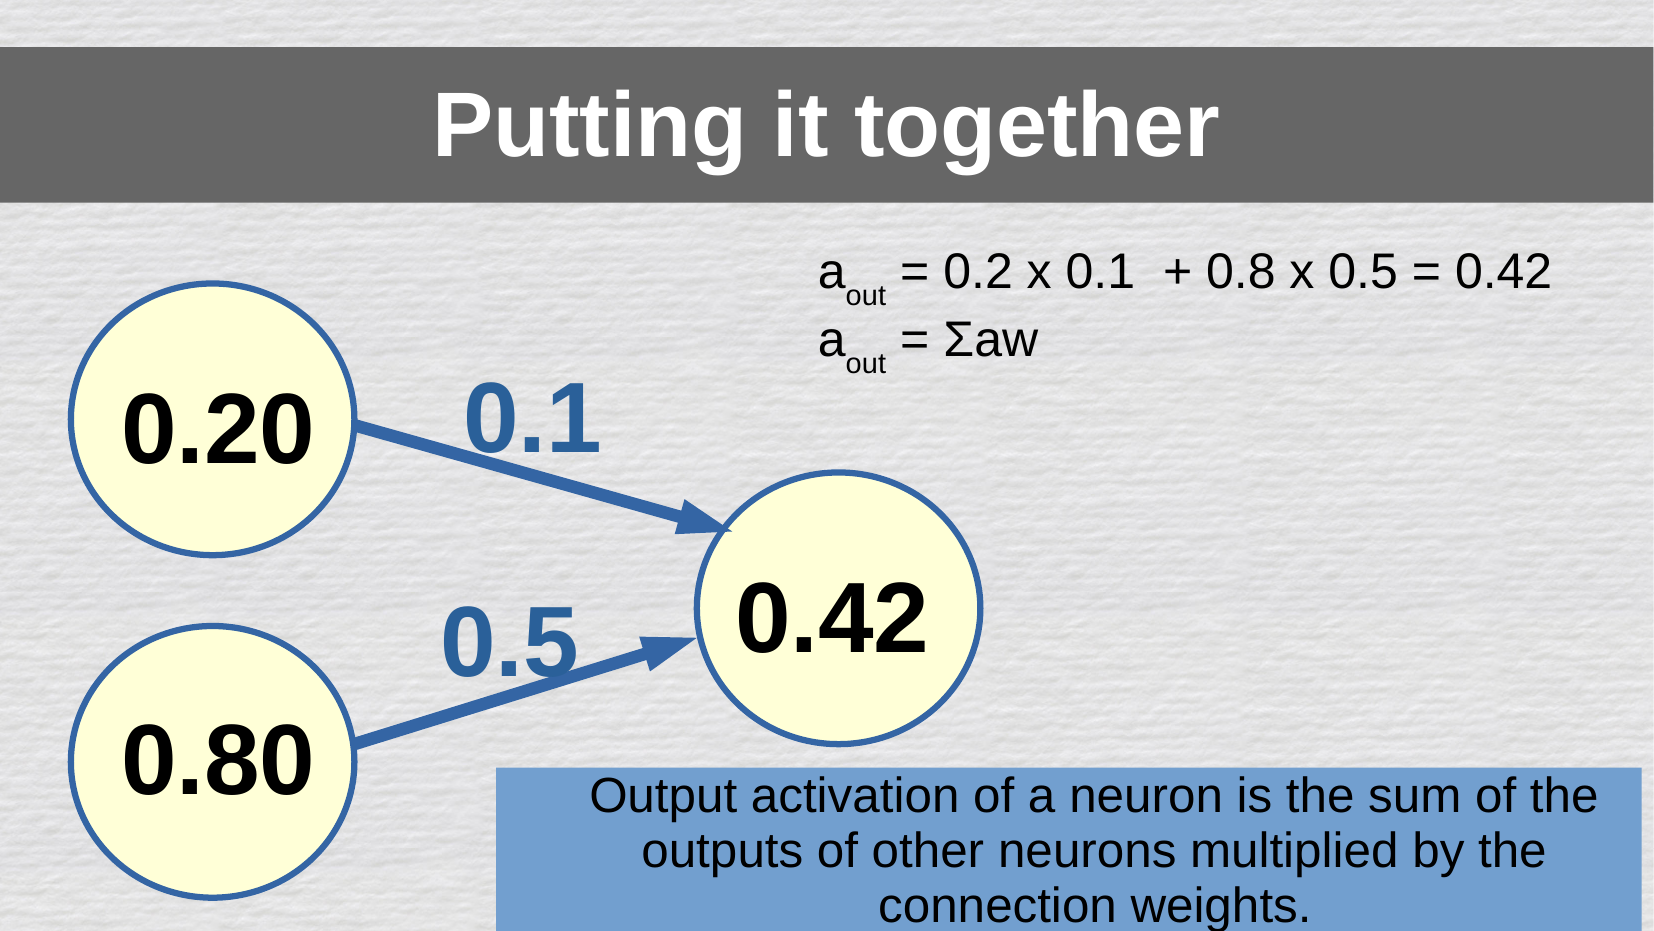

# Putting it together
aout = 0.2 x 0.1 + 0.8 x 0.5 = 0.42
aout = Σaw
0.1
0.20
0.42
0.5
0.80
Output activation of a neuron is the sum of the outputs of other neurons multiplied by the connection weights.